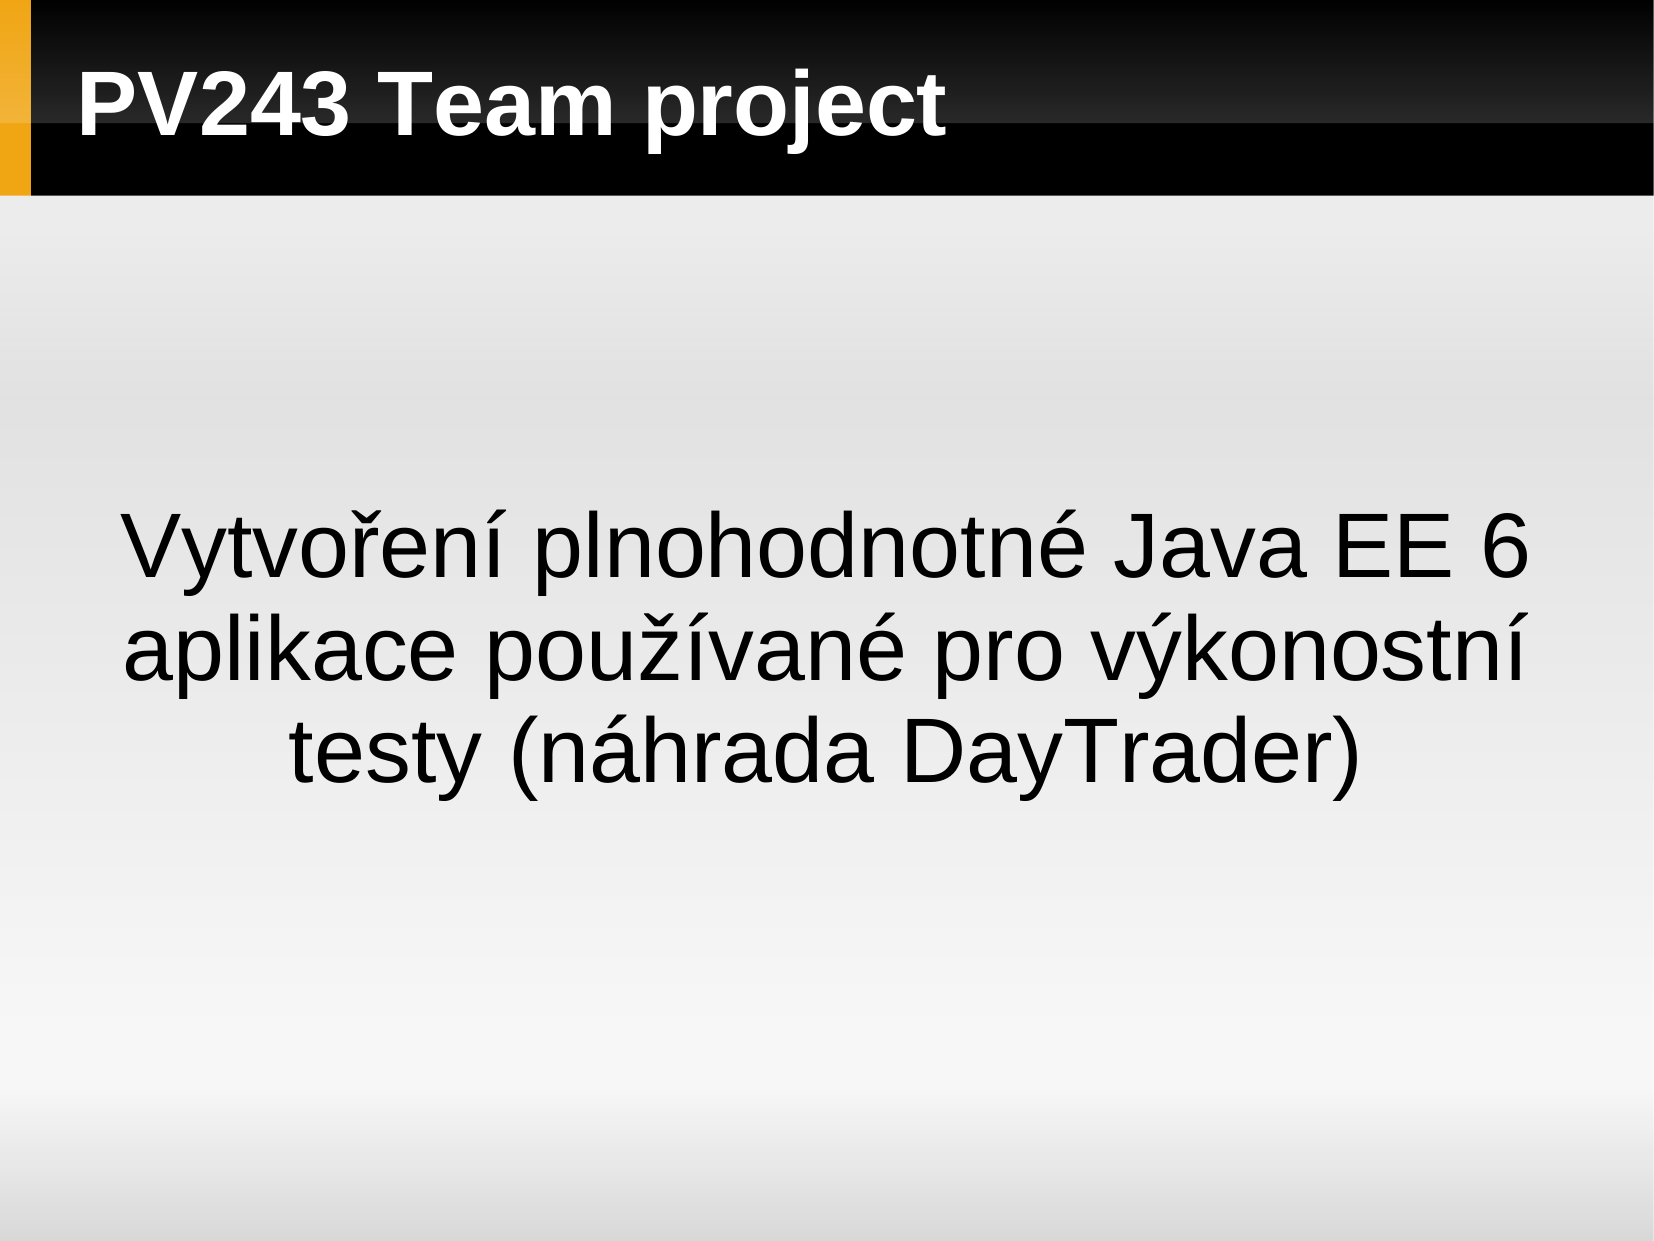

# PV243 Team project
Vytvoření plnohodnotné Java EE 6 aplikace používané pro výkonostní testy (náhrada DayTrader)